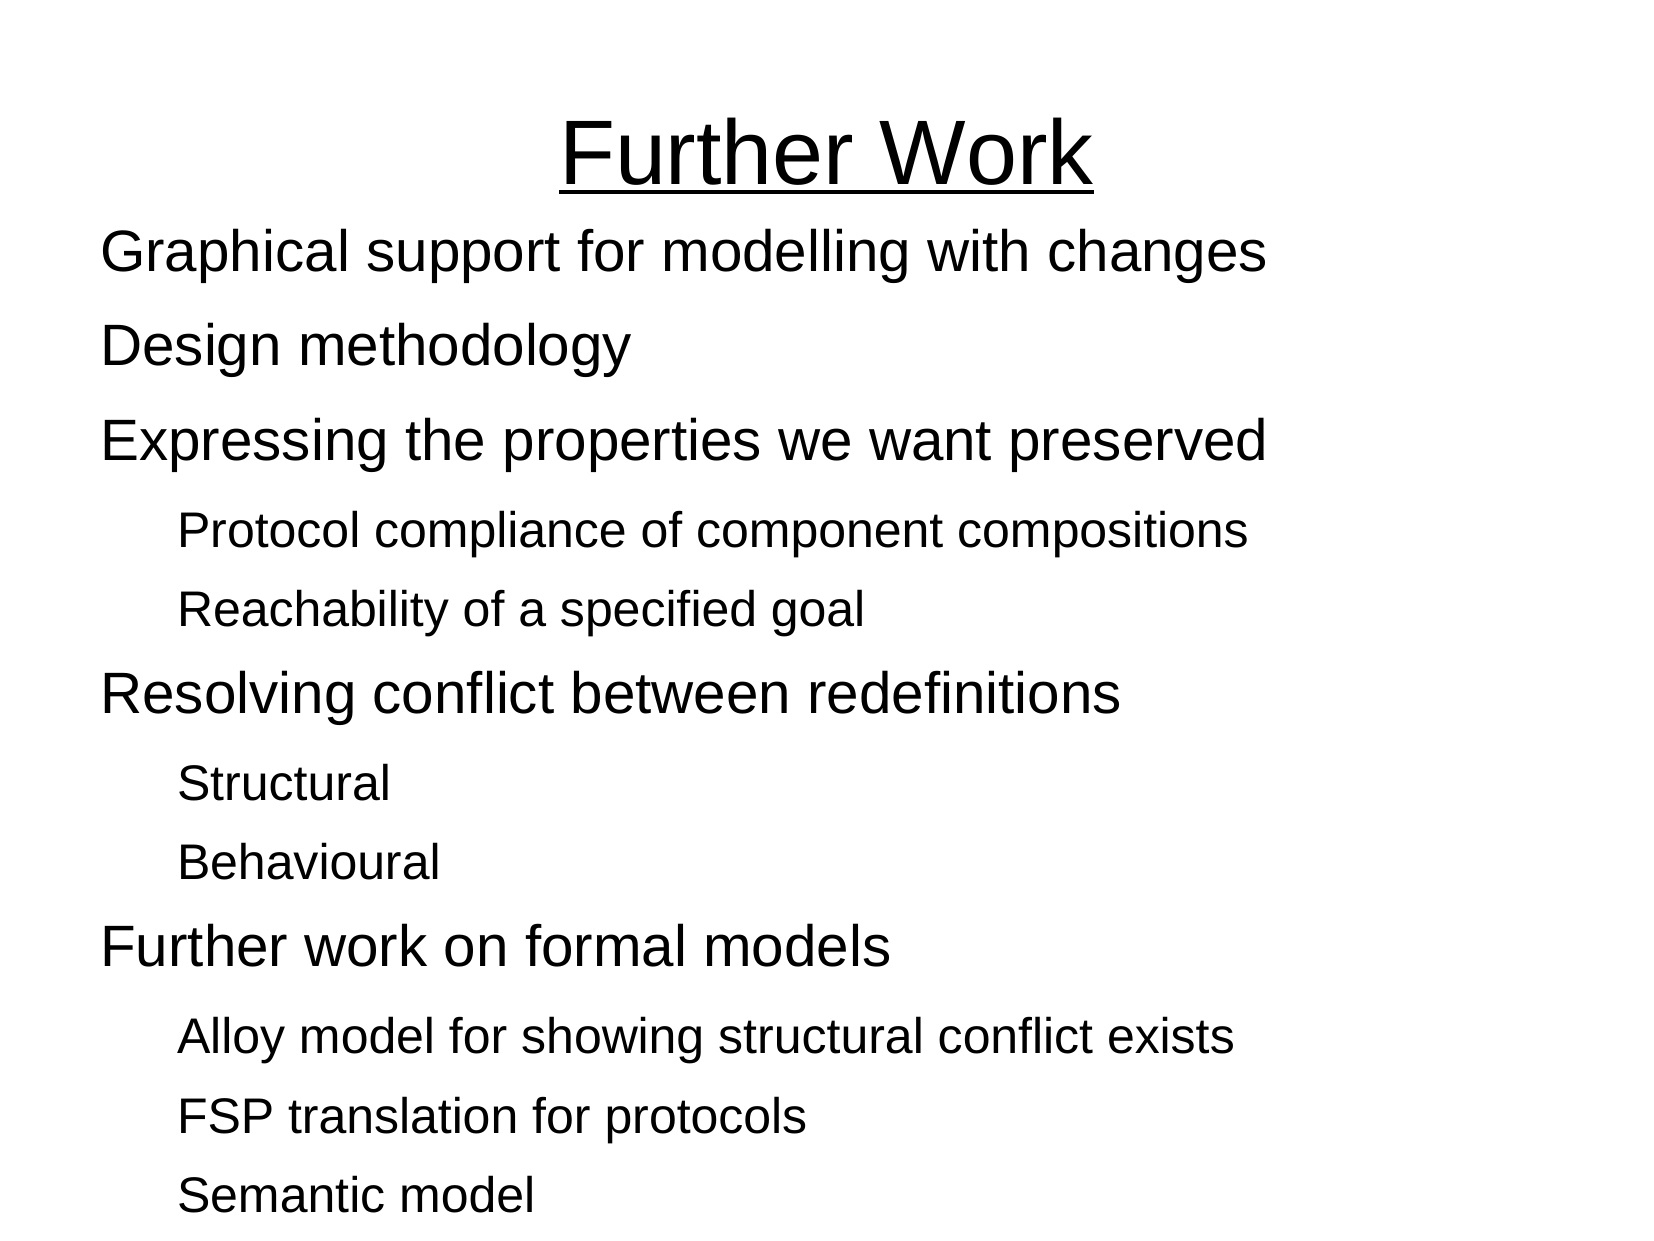

# Further Work
Graphical support for modelling with changes
Design methodology
Expressing the properties we want preserved
Protocol compliance of component compositions
Reachability of a specified goal
Resolving conflict between redefinitions
Structural
Behavioural
Further work on formal models
Alloy model for showing structural conflict exists
FSP translation for protocols
Semantic model